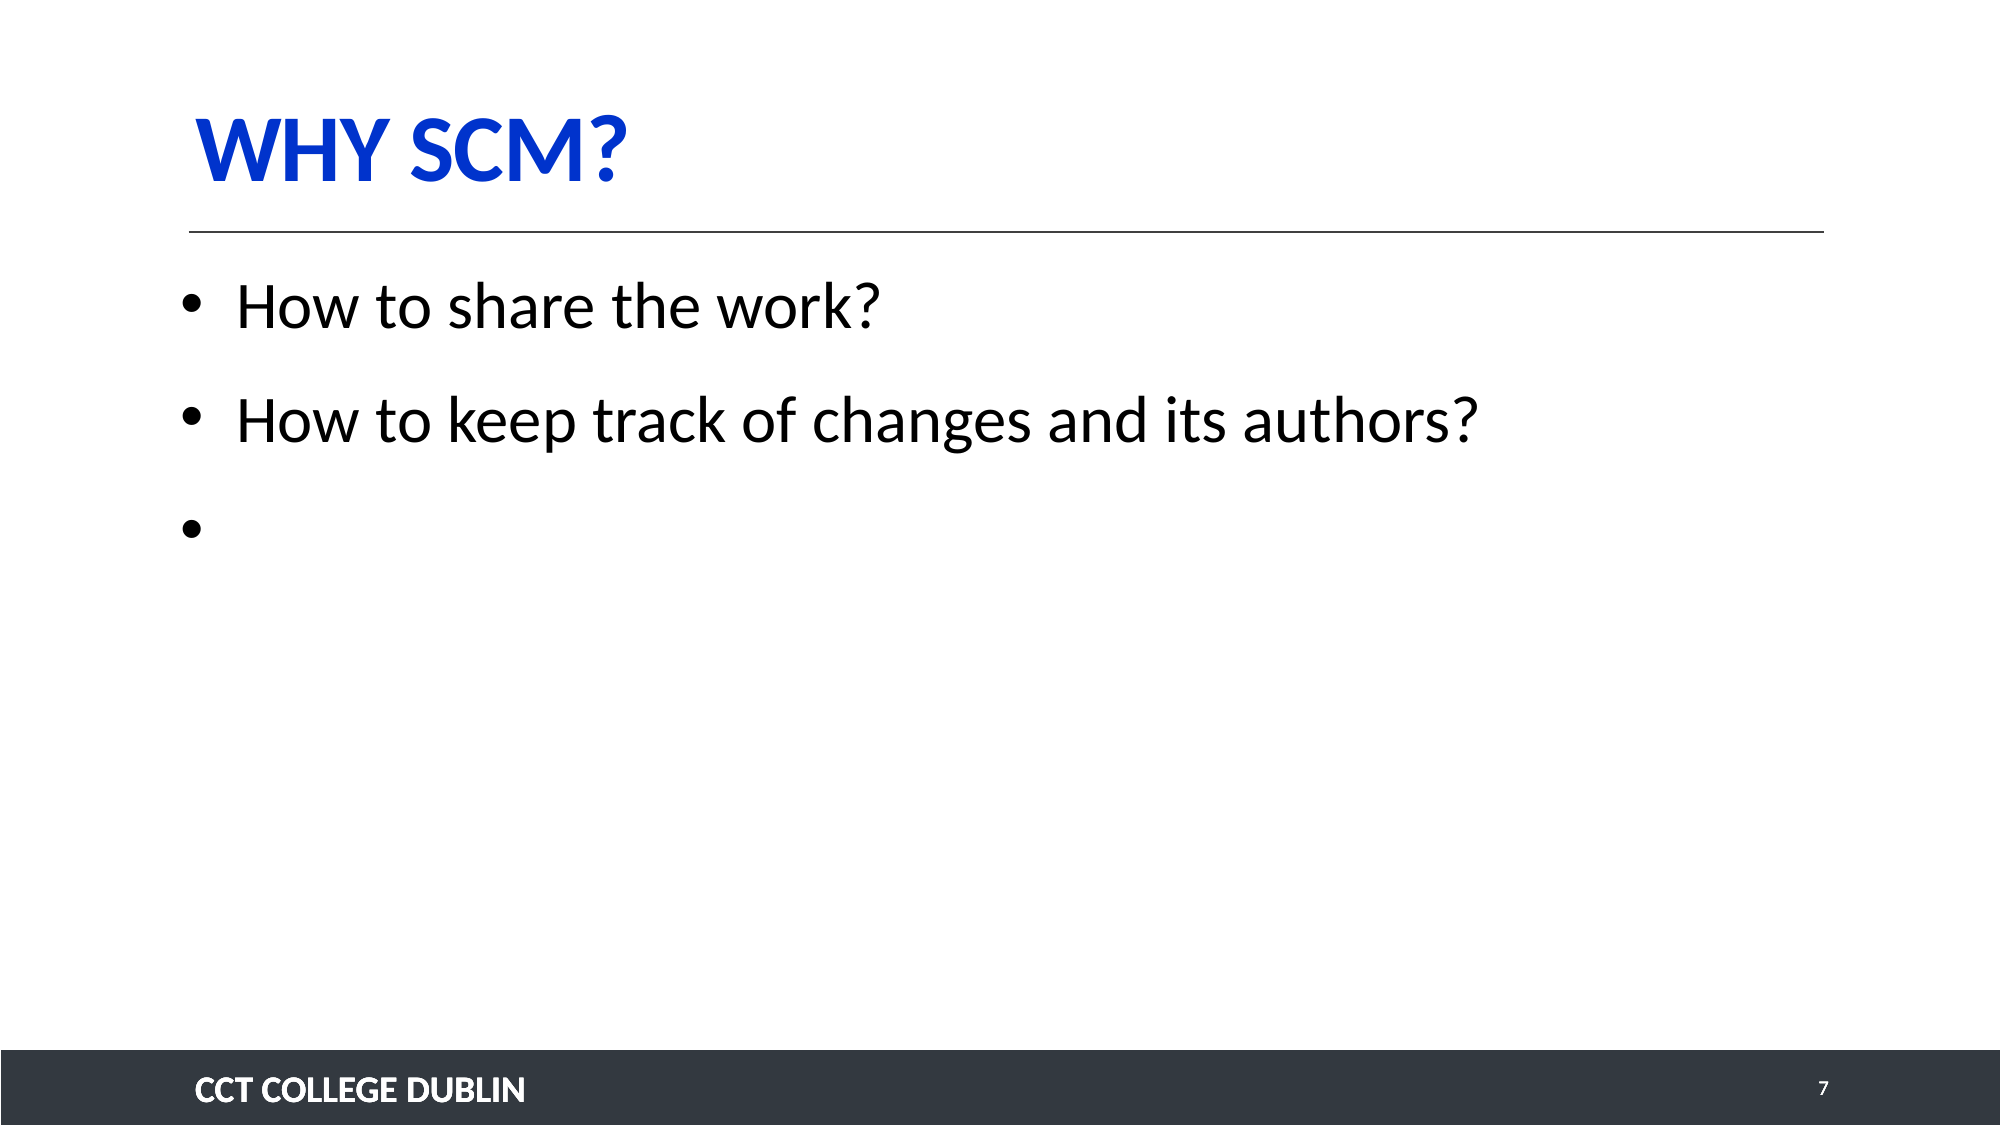

# WHY SCM?
How to share the work?
How to keep track of changes and its authors?
CCT COLLEGE DUBLIN
CCT COLLEGE DUBLIN
CCT COLLEGE DUBLIN
7
7
7